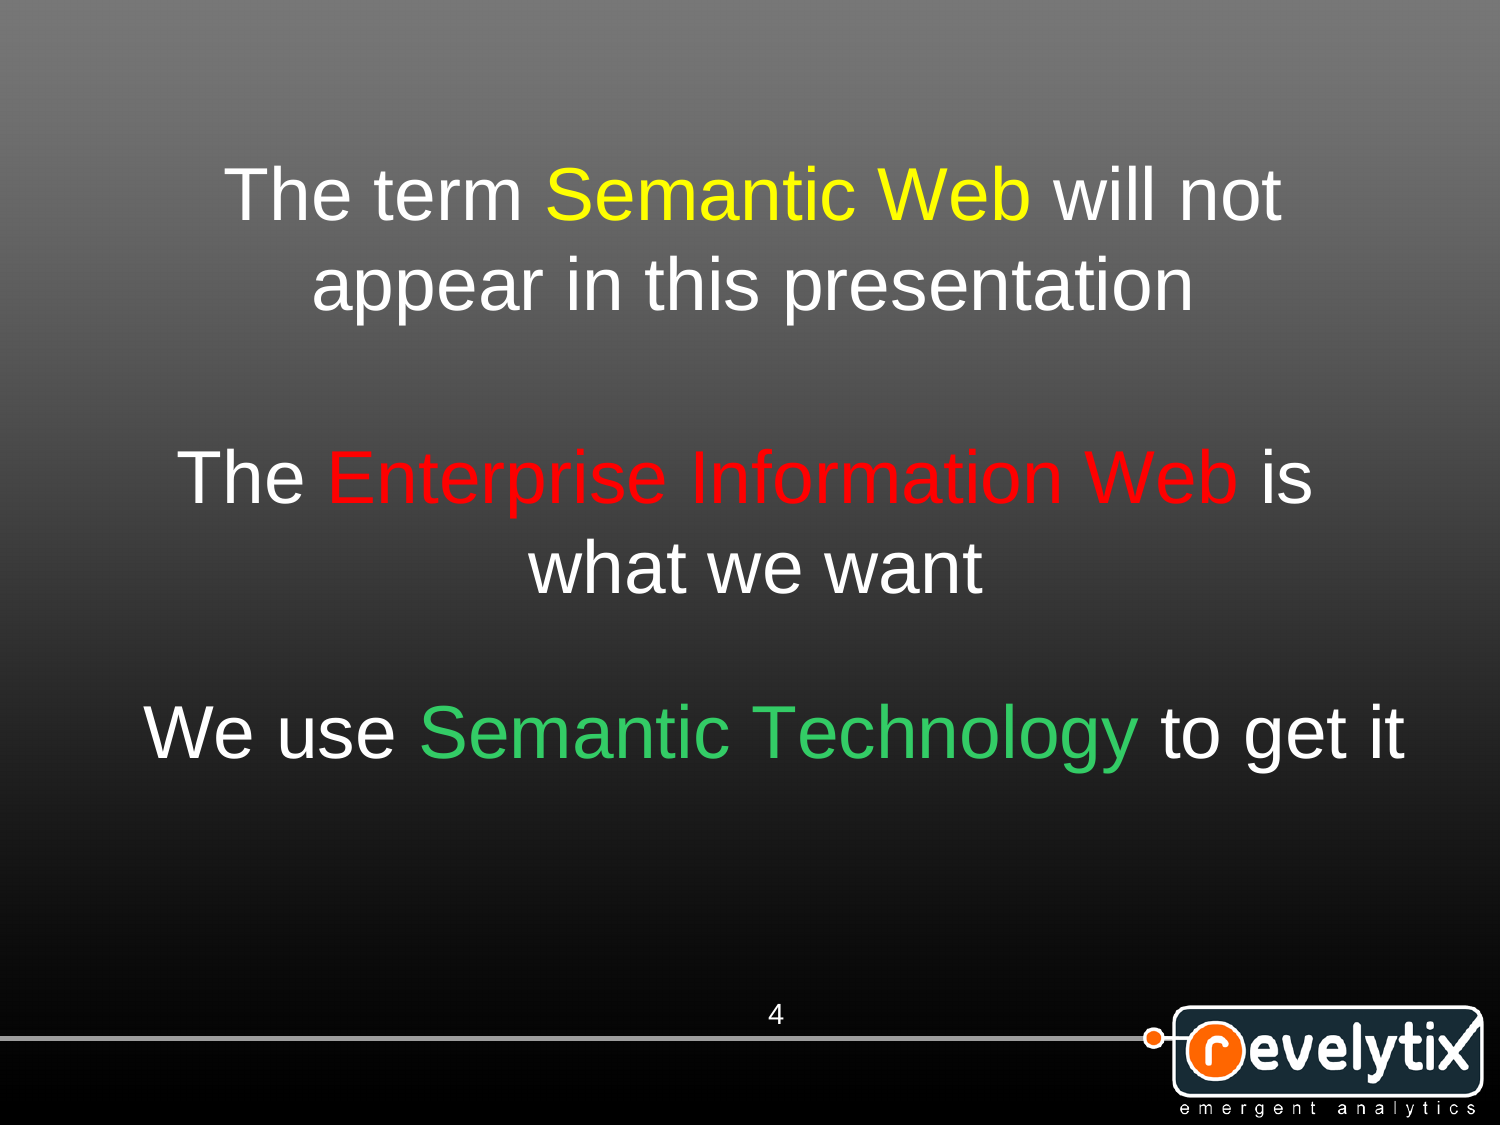

The term Semantic Web will not appear in this presentation
The Enterprise Information Web is
 what we want
We use Semantic Technology to get it
4